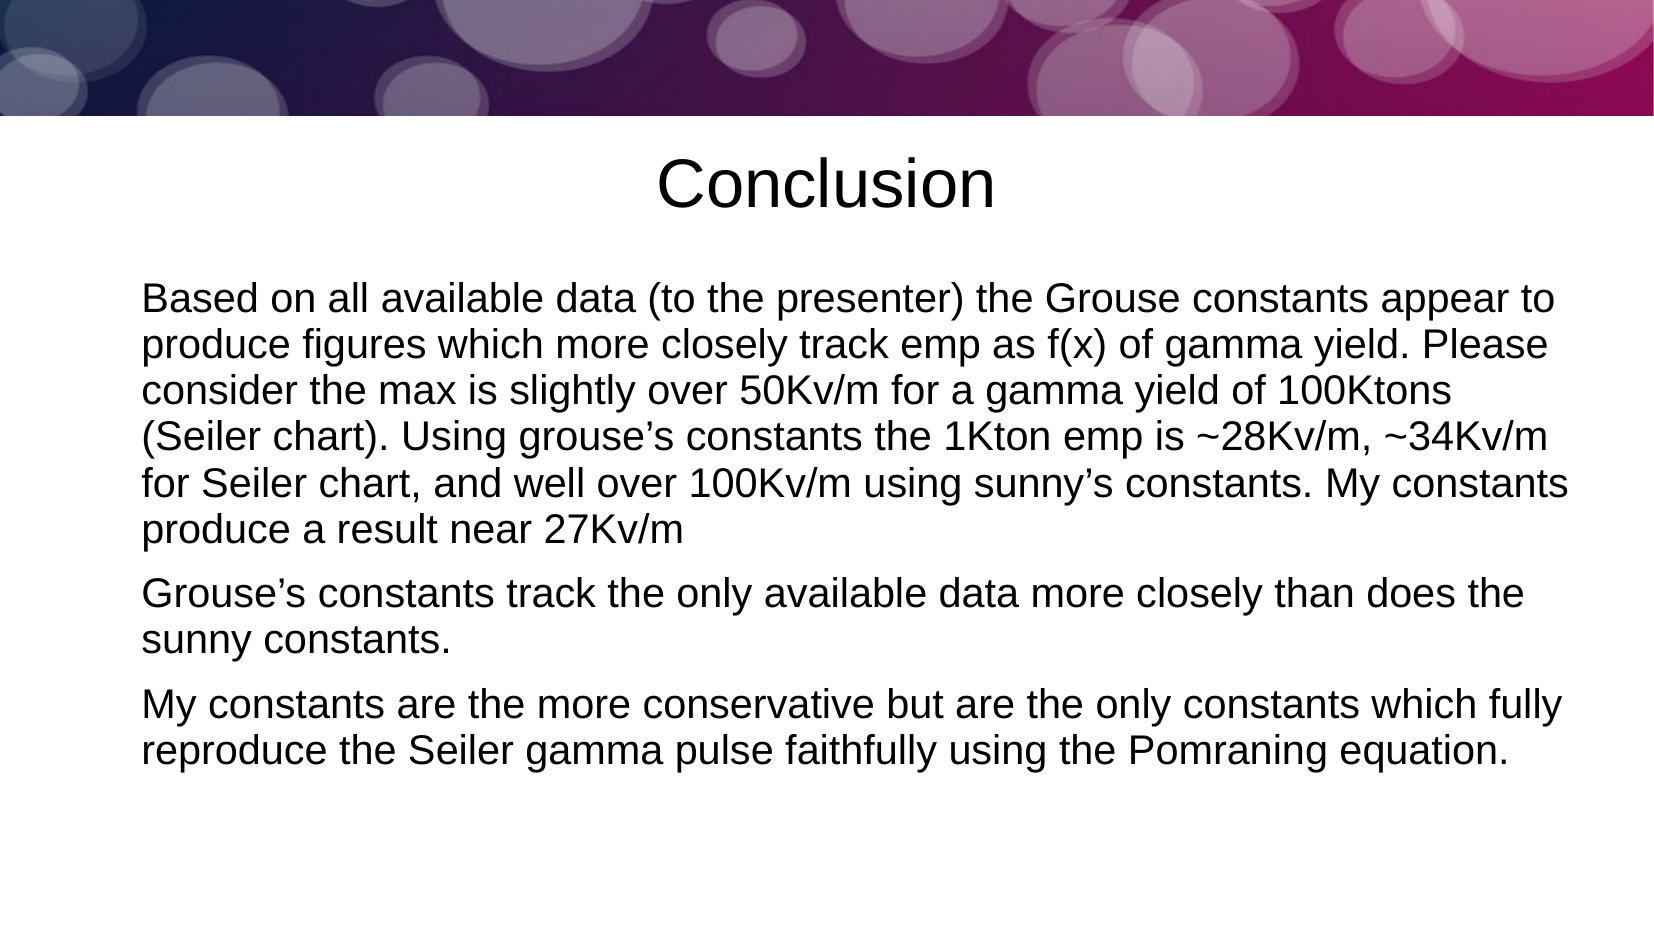

# Conclusion
Based on all available data (to the presenter) the Grouse constants appear to produce figures which more closely track emp as f(x) of gamma yield. Please consider the max is slightly over 50Kv/m for a gamma yield of 100Ktons (Seiler chart). Using grouse’s constants the 1Kton emp is ~28Kv/m, ~34Kv/m for Seiler chart, and well over 100Kv/m using sunny’s constants. My constants produce a result near 27Kv/m
Grouse’s constants track the only available data more closely than does the sunny constants.
My constants are the more conservative but are the only constants which fully reproduce the Seiler gamma pulse faithfully using the Pomraning equation.